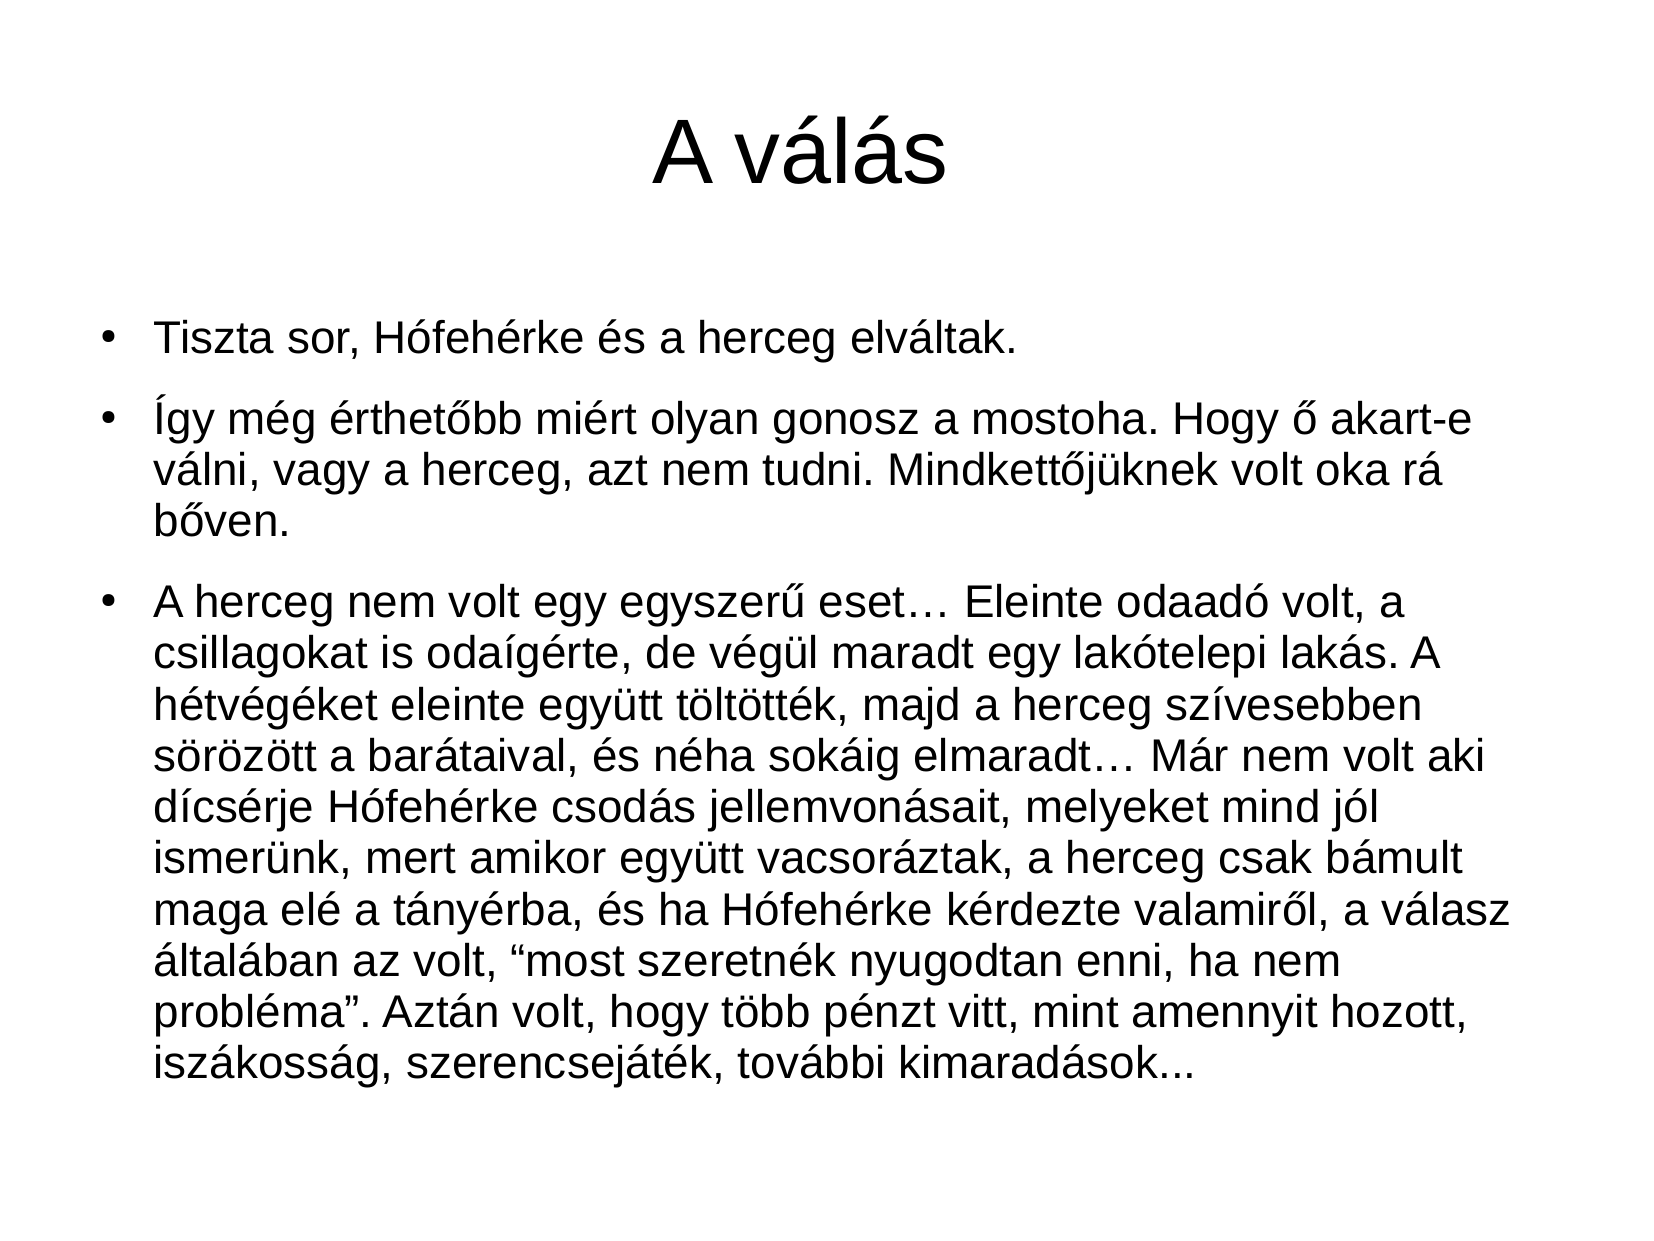

# A válás
Tiszta sor, Hófehérke és a herceg elváltak.
Így még érthetőbb miért olyan gonosz a mostoha. Hogy ő akart-e válni, vagy a herceg, azt nem tudni. Mindkettőjüknek volt oka rá bőven.
A herceg nem volt egy egyszerű eset… Eleinte odaadó volt, a csillagokat is odaígérte, de végül maradt egy lakótelepi lakás. A hétvégéket eleinte együtt töltötték, majd a herceg szívesebben sörözött a barátaival, és néha sokáig elmaradt… Már nem volt aki dícsérje Hófehérke csodás jellemvonásait, melyeket mind jól ismerünk, mert amikor együtt vacsoráztak, a herceg csak bámult maga elé a tányérba, és ha Hófehérke kérdezte valamiről, a válasz általában az volt, “most szeretnék nyugodtan enni, ha nem probléma”. Aztán volt, hogy több pénzt vitt, mint amennyit hozott, iszákosság, szerencsejáték, további kimaradások...